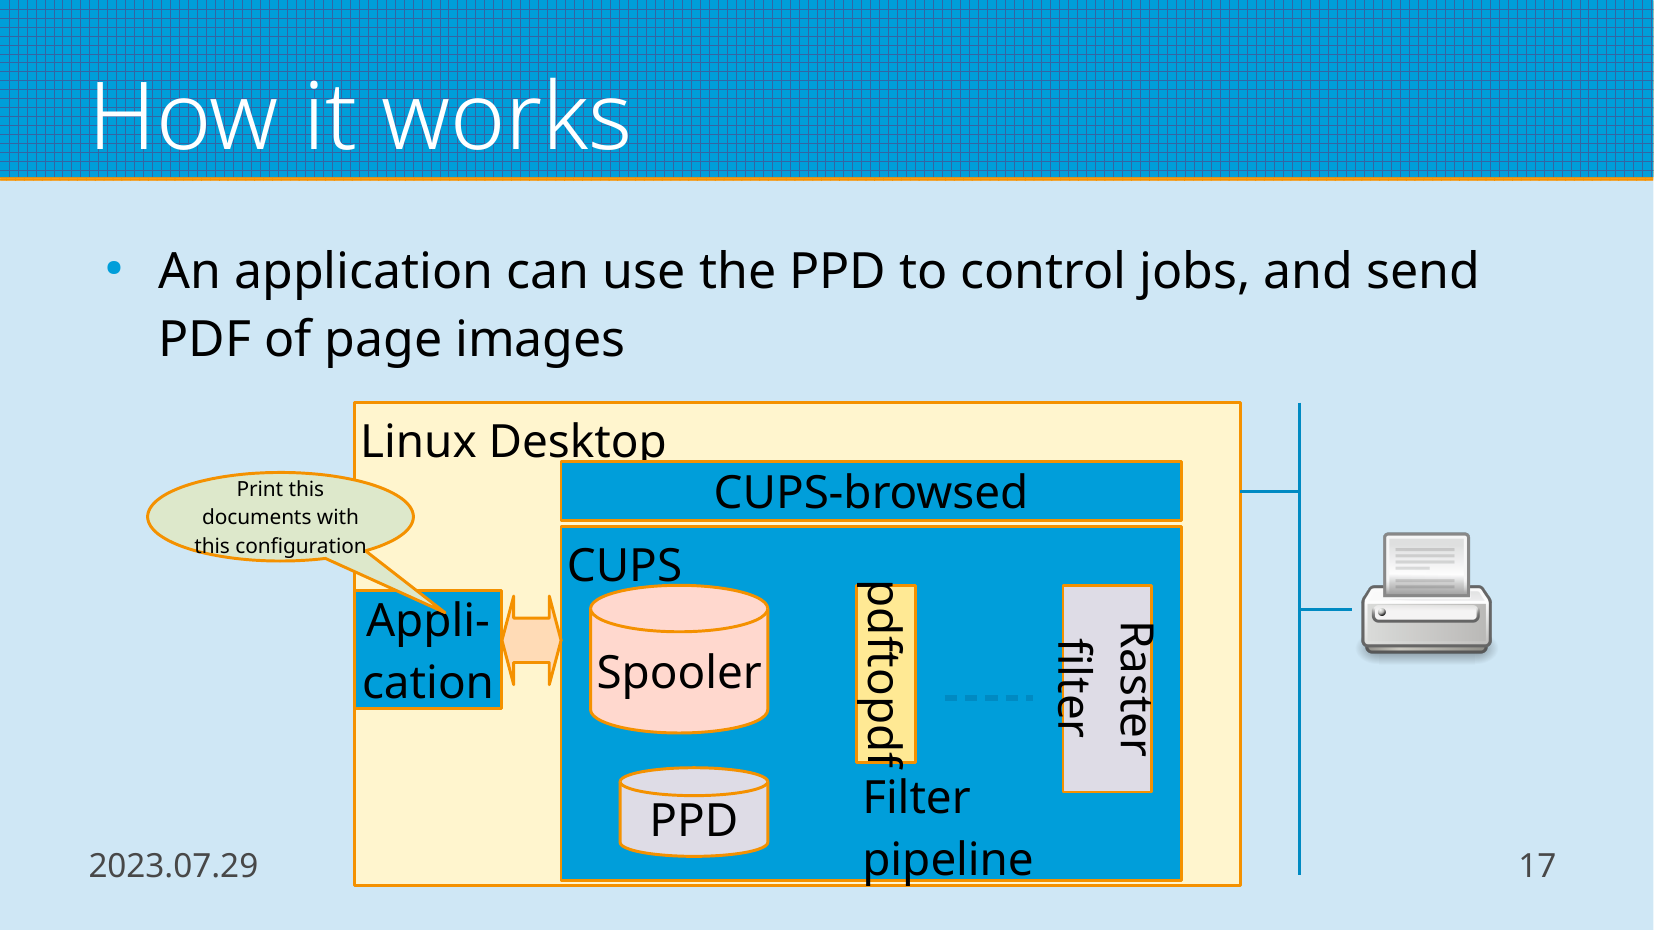

# How it works
An application can use the PPD to control jobs, and send PDF of page images
Linux Desktop
CUPS-browsed
Print this documents with this configuration
CUPS
Spooler
Appli-
cation
pdftopdf
Raster
filter
Filter pipeline
PPD
2023.07.29
COSCUP 2023 OSPN Track
17